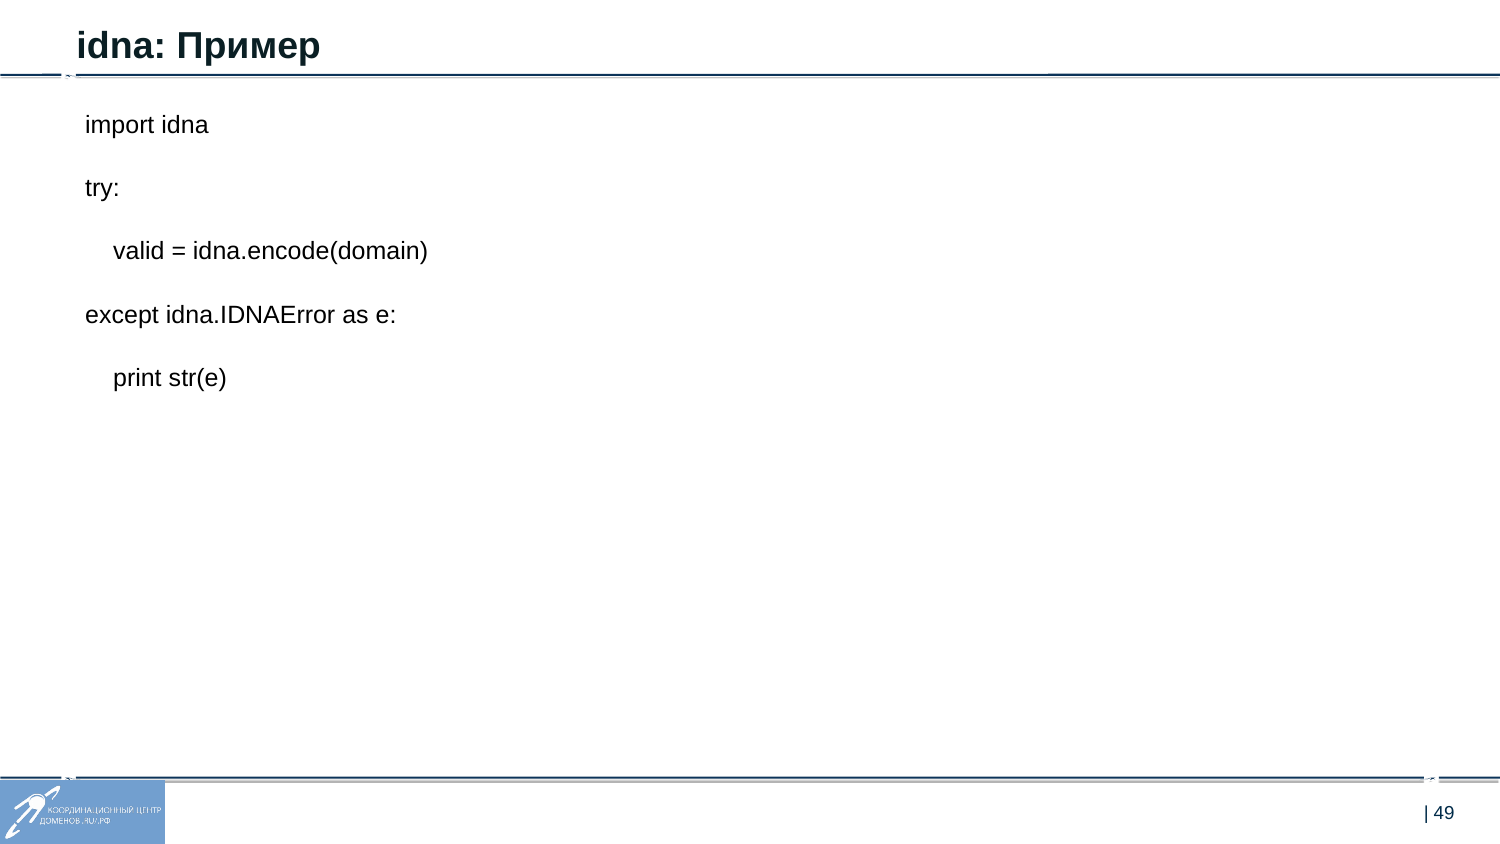

# idna: Пример
import idna
try:
 valid = idna.encode(domain)
except idna.IDNAError as e:
 print str(e)